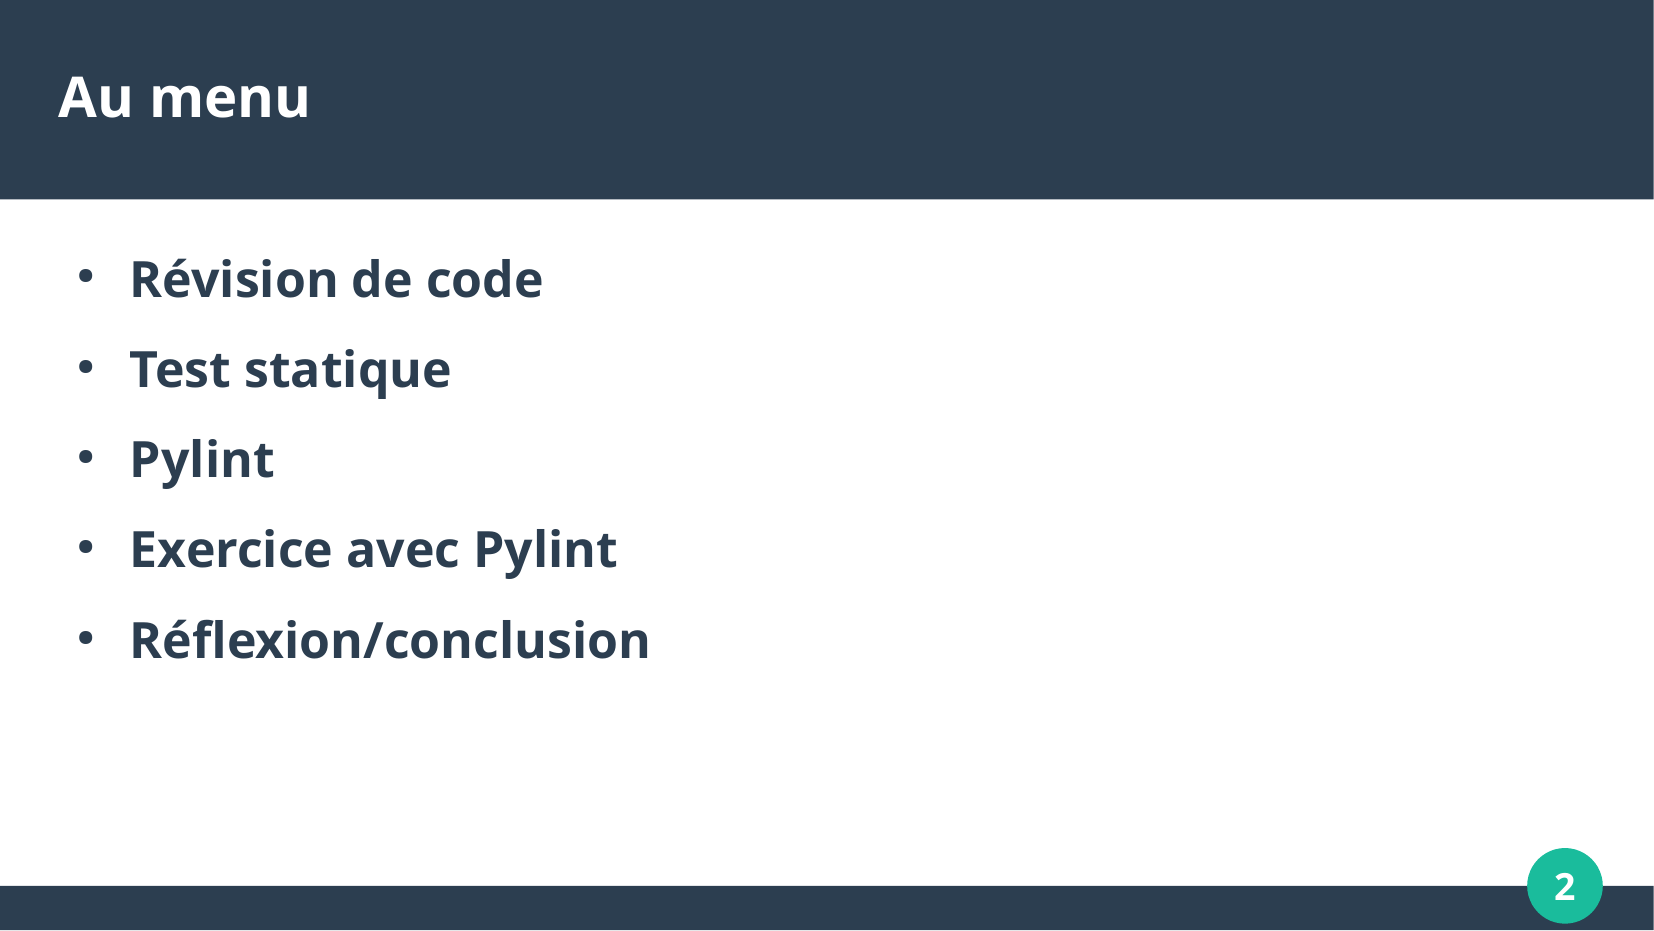

# Au menu
Révision de code
Test statique
Pylint
Exercice avec Pylint
Réflexion/conclusion